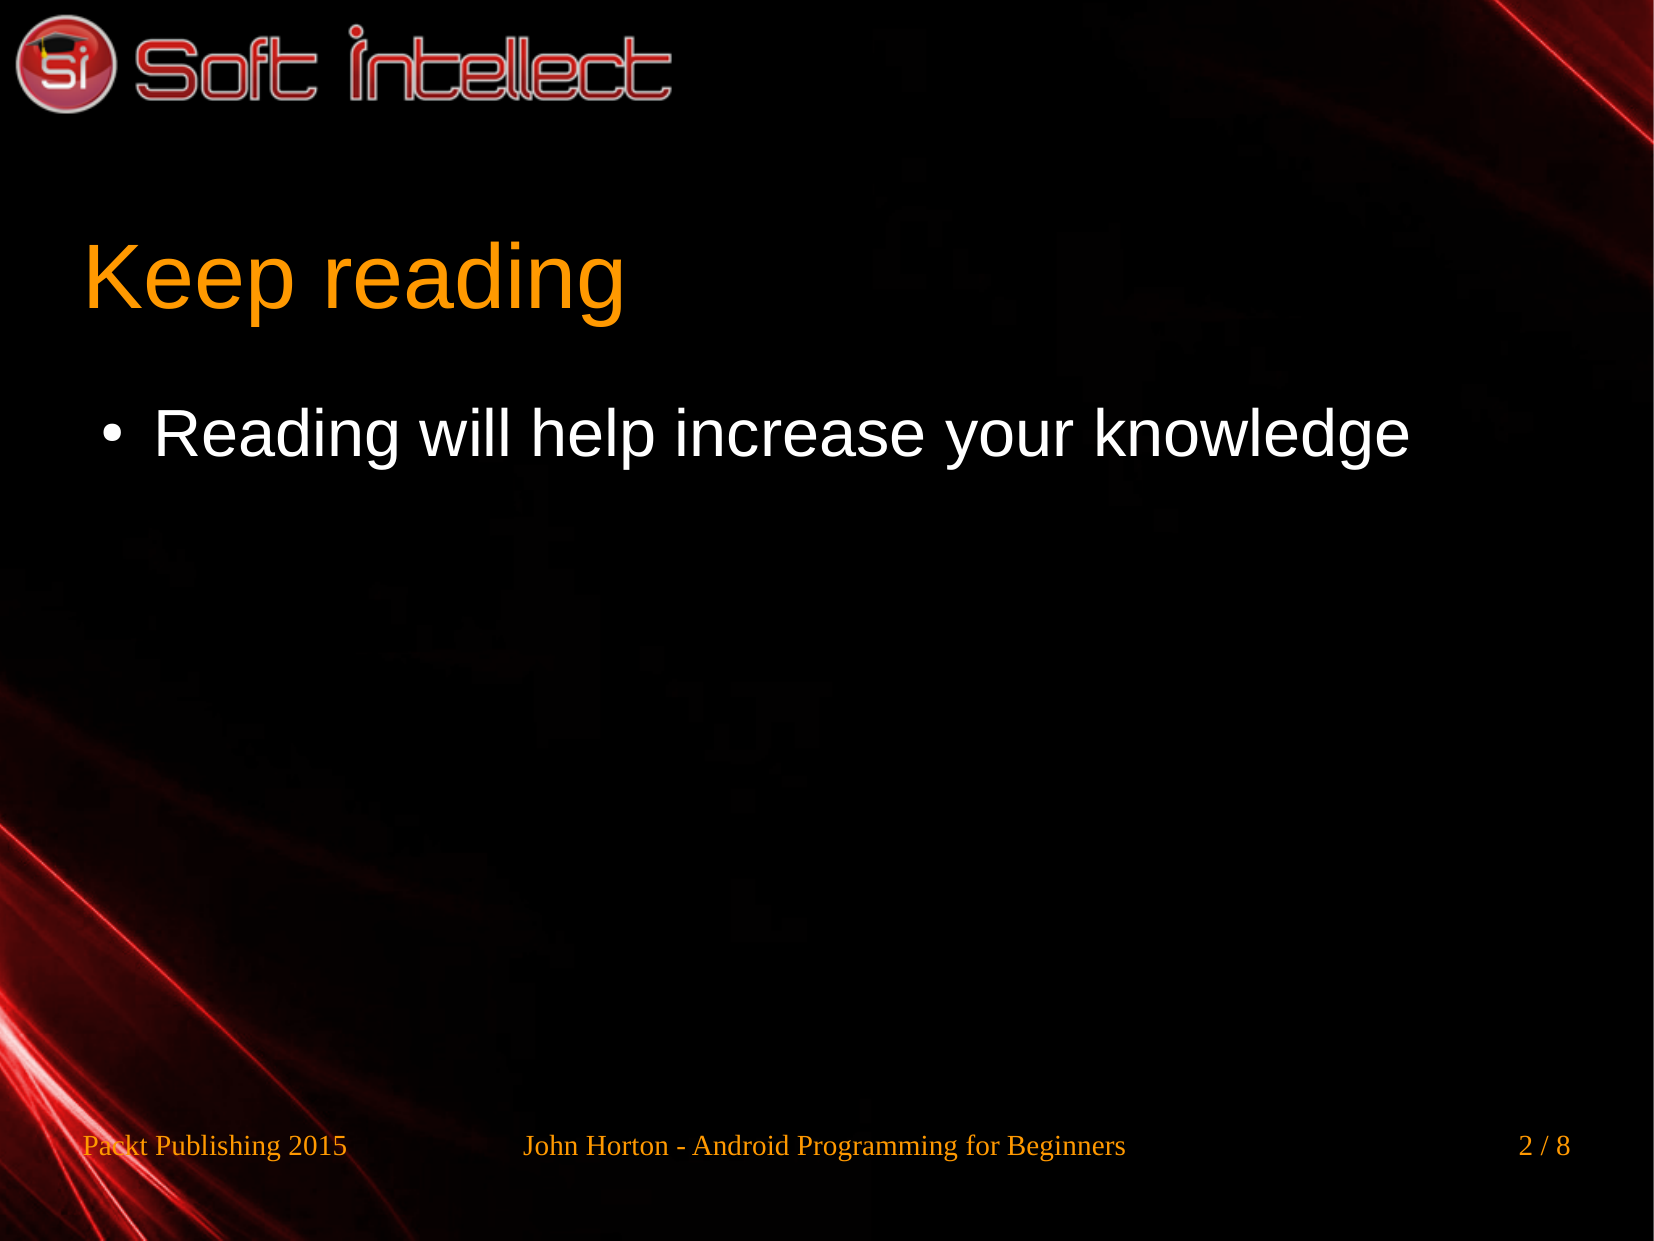

# Keep reading
Reading will help increase your knowledge
Packt Publishing 2015
John Horton - Android Programming for Beginners
2